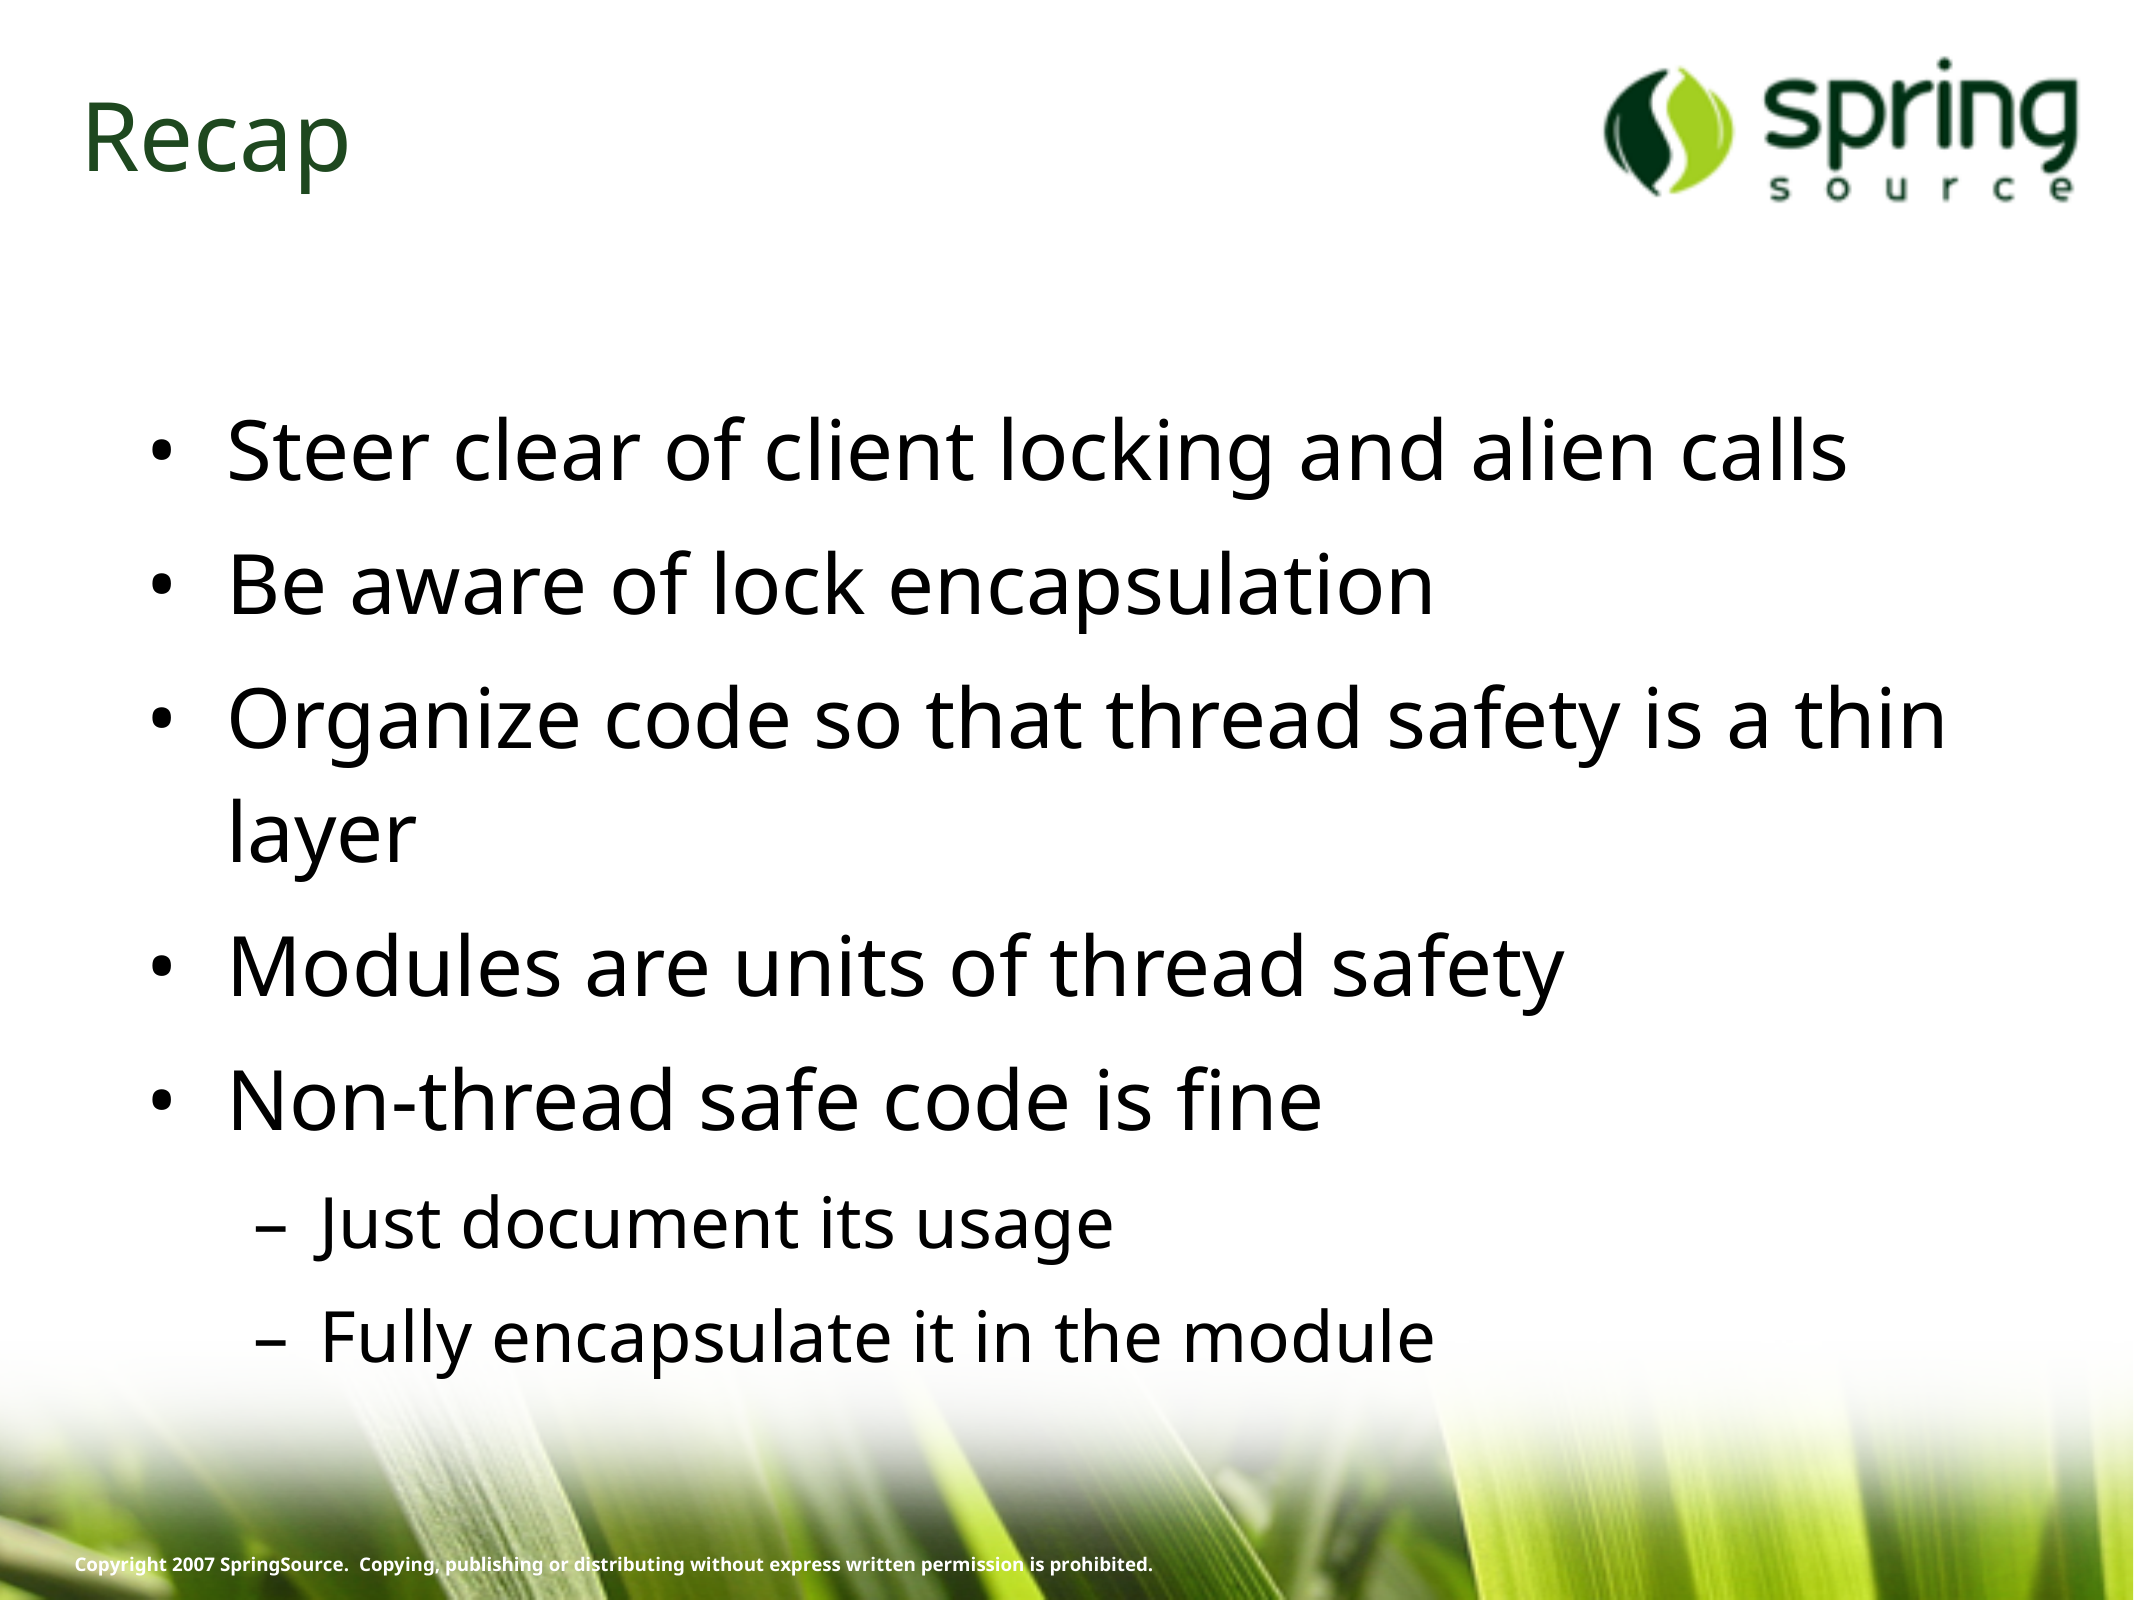

# Recap
Steer clear of client locking and alien calls
Be aware of lock encapsulation
Organize code so that thread safety is a thin layer
Modules are units of thread safety
Non-thread safe code is fine
Just document its usage
Fully encapsulate it in the module